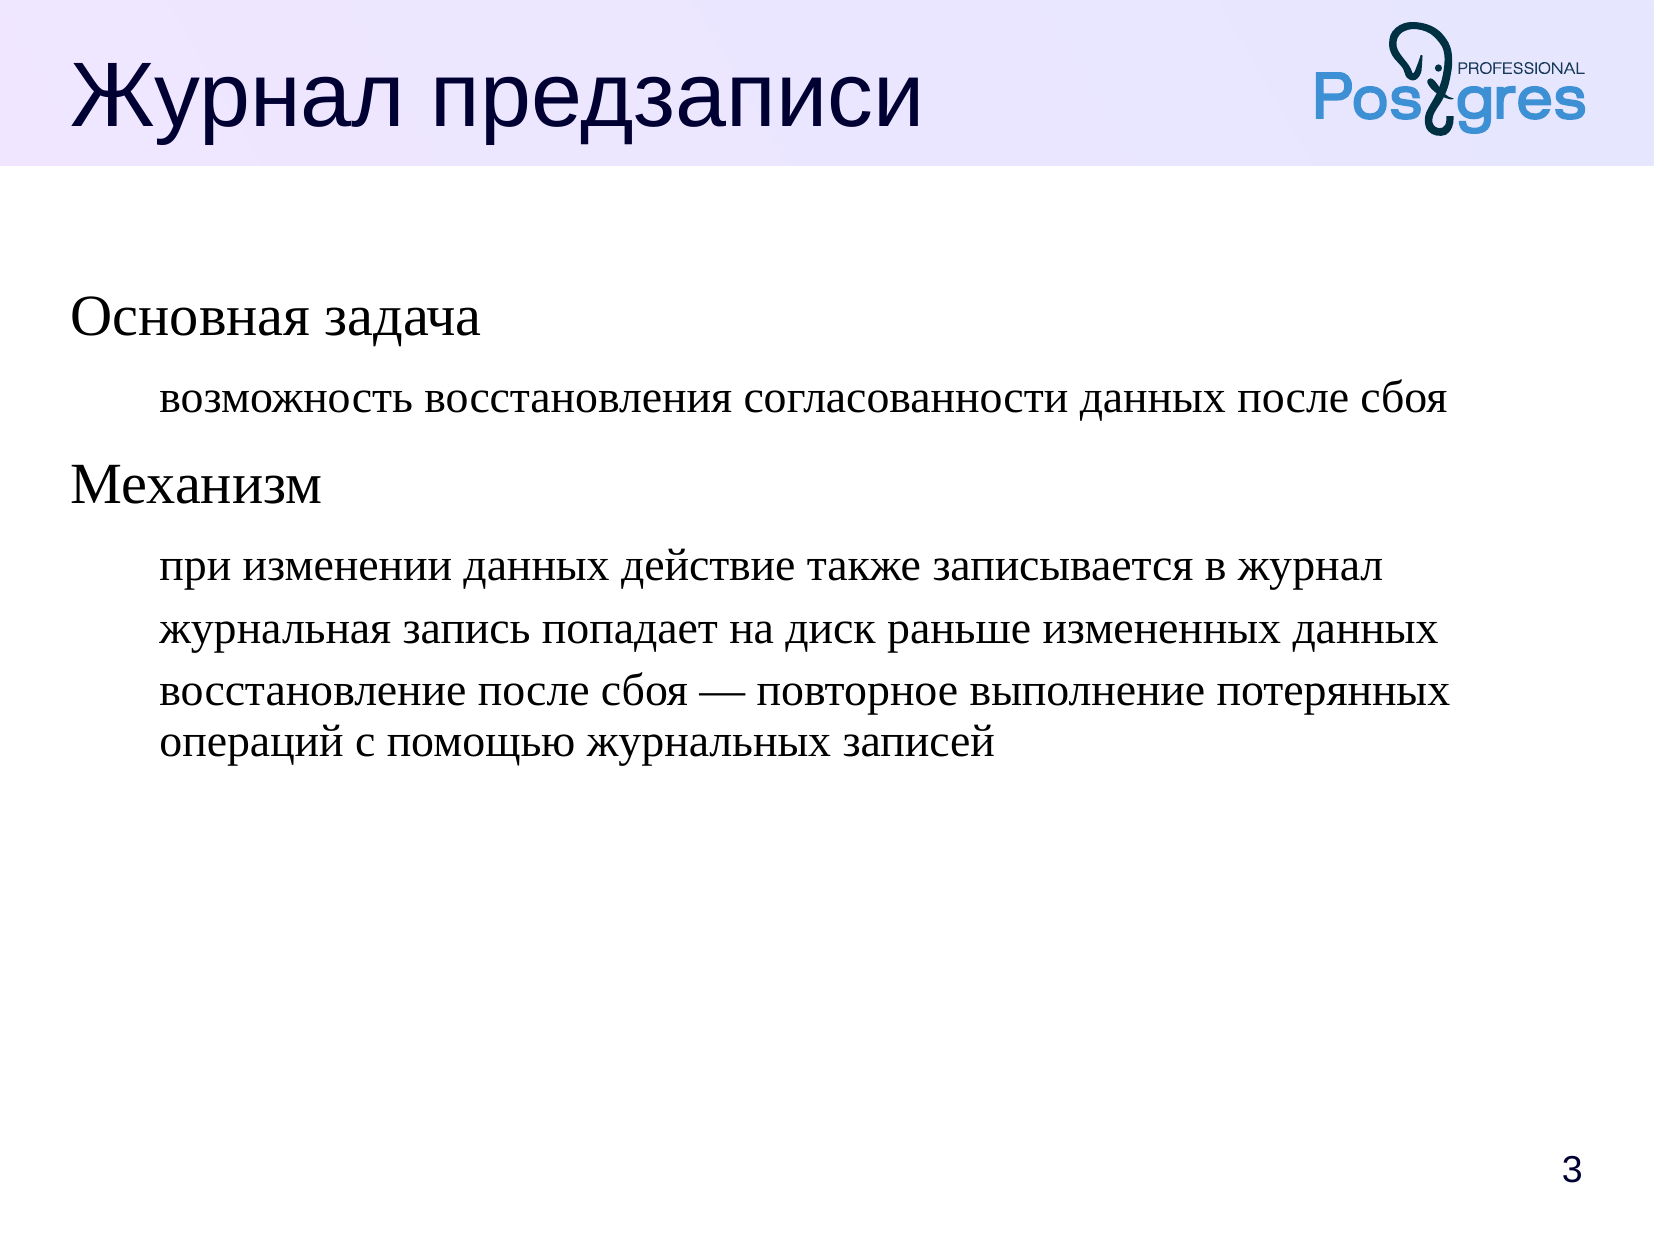

# Журнал предзаписи
Основная задача
возможность восстановления согласованности данных после сбоя
Механизм
при изменении данных действие также записывается в журнал
журнальная запись попадает на диск раньше измененных данных
восстановление после сбоя — повторное выполнение потерянных операций с помощью журнальных записей